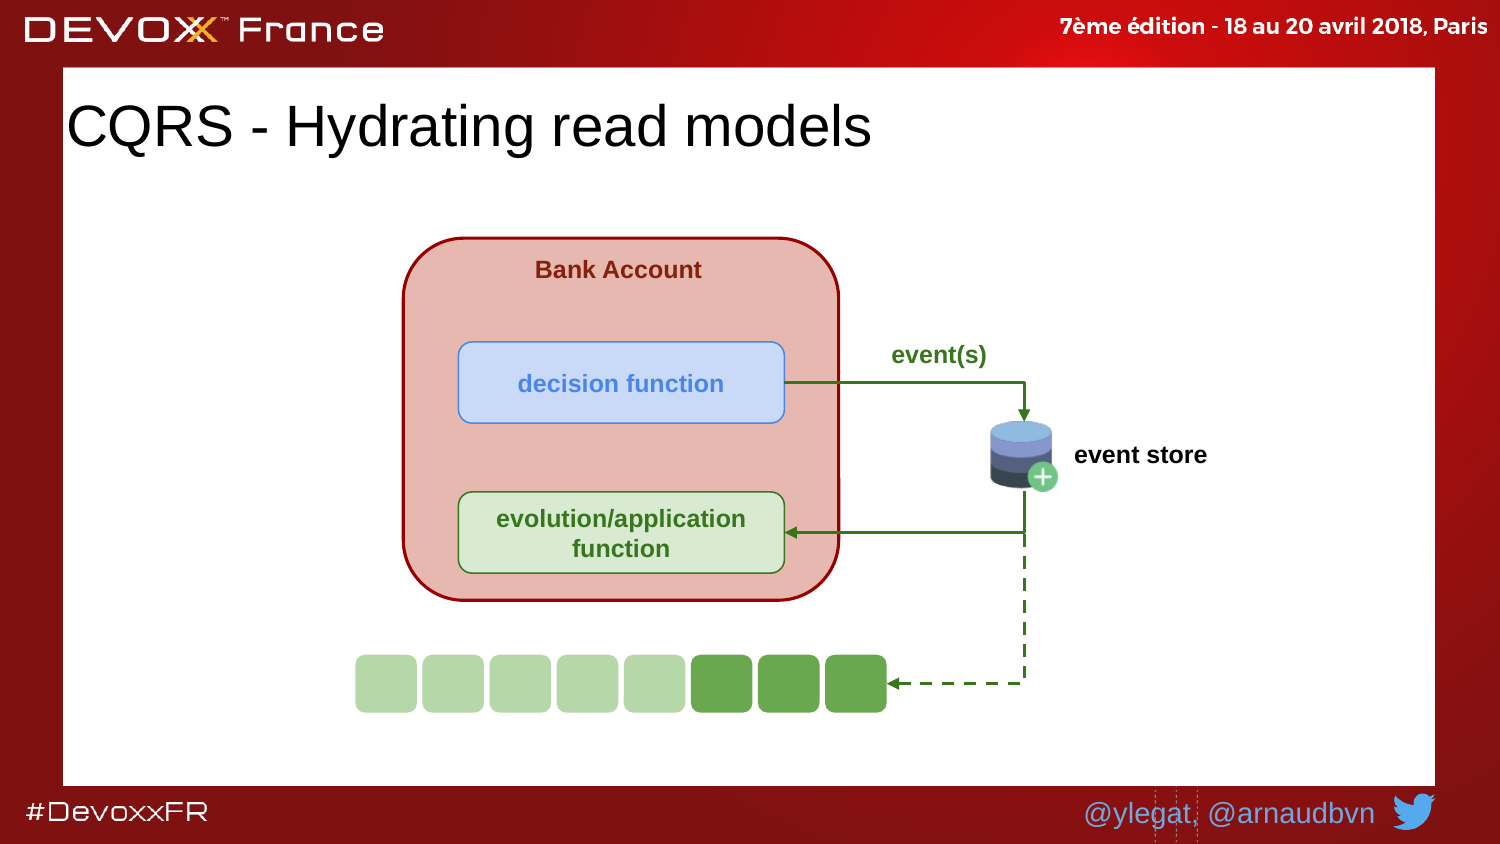

# CQRS - Hydrating read models
Bank Account
event(s)
decision function
event store
evolution/application function
@ylegat, @arnaudbvn